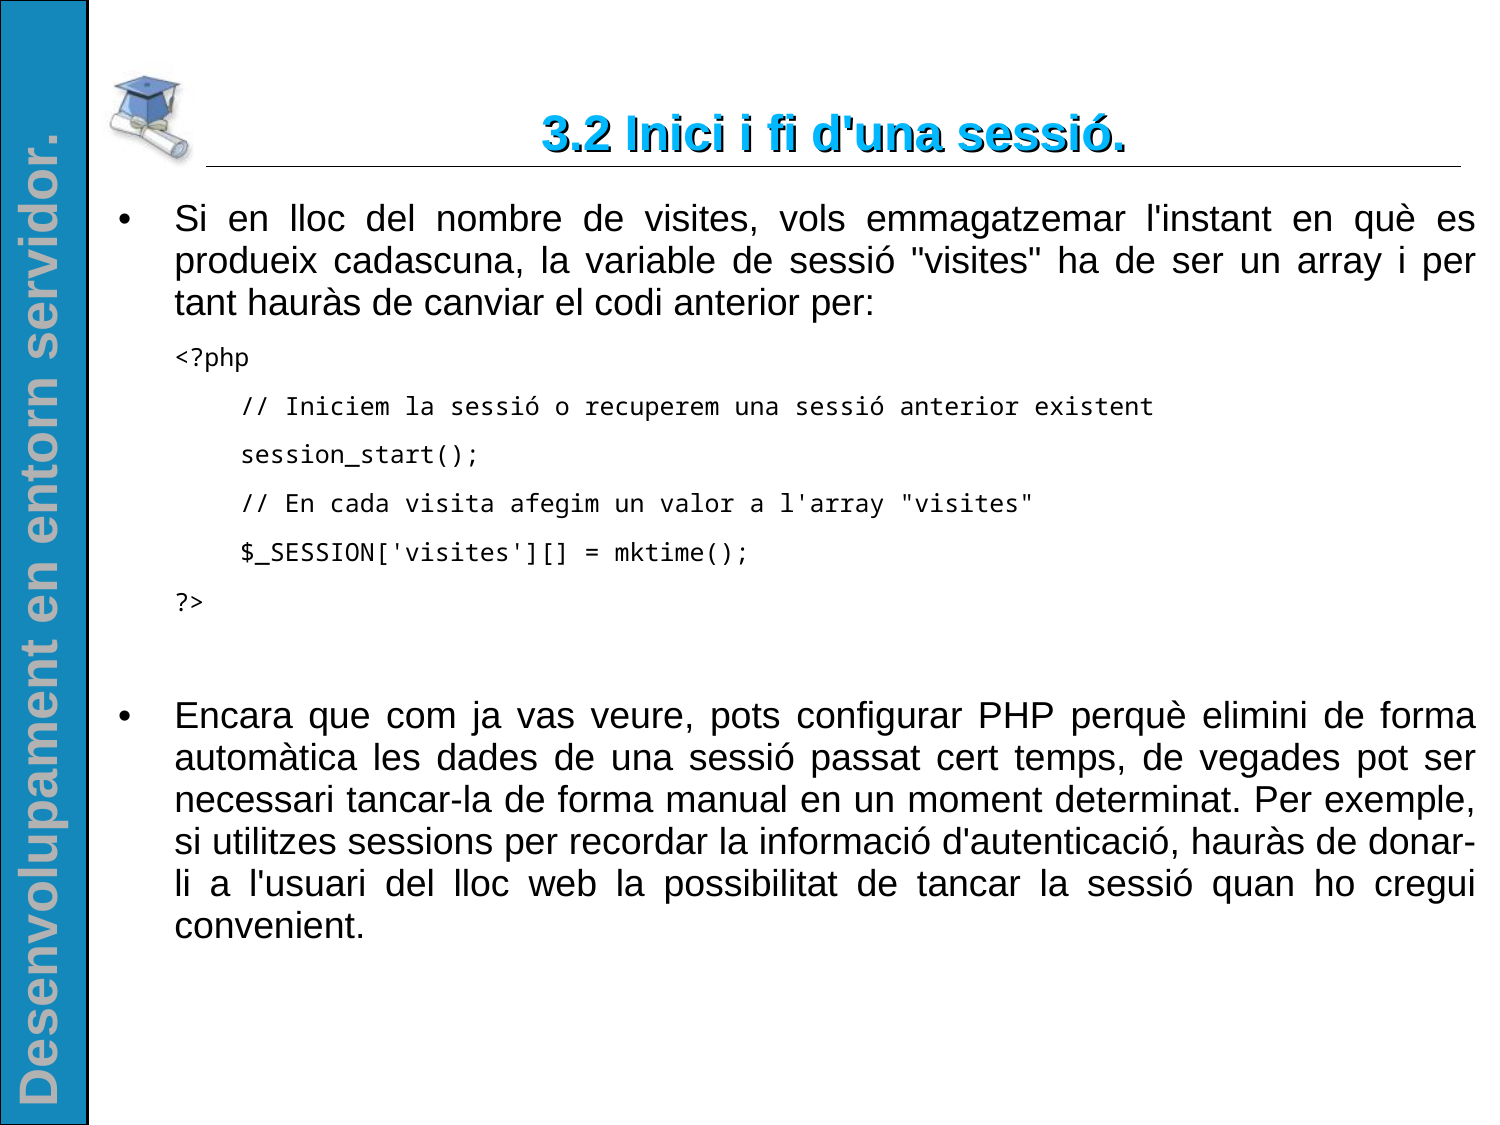

# 3.2 Inici i fi d'una sessió.
Si en lloc del nombre de visites, vols emmagatzemar l'instant en què es produeix cadascuna, la variable de sessió "visites" ha de ser un array i per tant hauràs de canviar el codi anterior per:
<?php
// Iniciem la sessió o recuperem una sessió anterior existent
session_start();
// En cada visita afegim un valor a l'array "visites"
$_SESSION['visites'][] = mktime();
?>
Encara que com ja vas veure, pots configurar PHP perquè elimini de forma automàtica les dades de una sessió passat cert temps, de vegades pot ser necessari tancar-la de forma manual en un moment determinat. Per exemple, si utilitzes sessions per recordar la informació d'autenticació, hauràs de donar-li a l'usuari del lloc web la possibilitat de tancar la sessió quan ho cregui convenient.